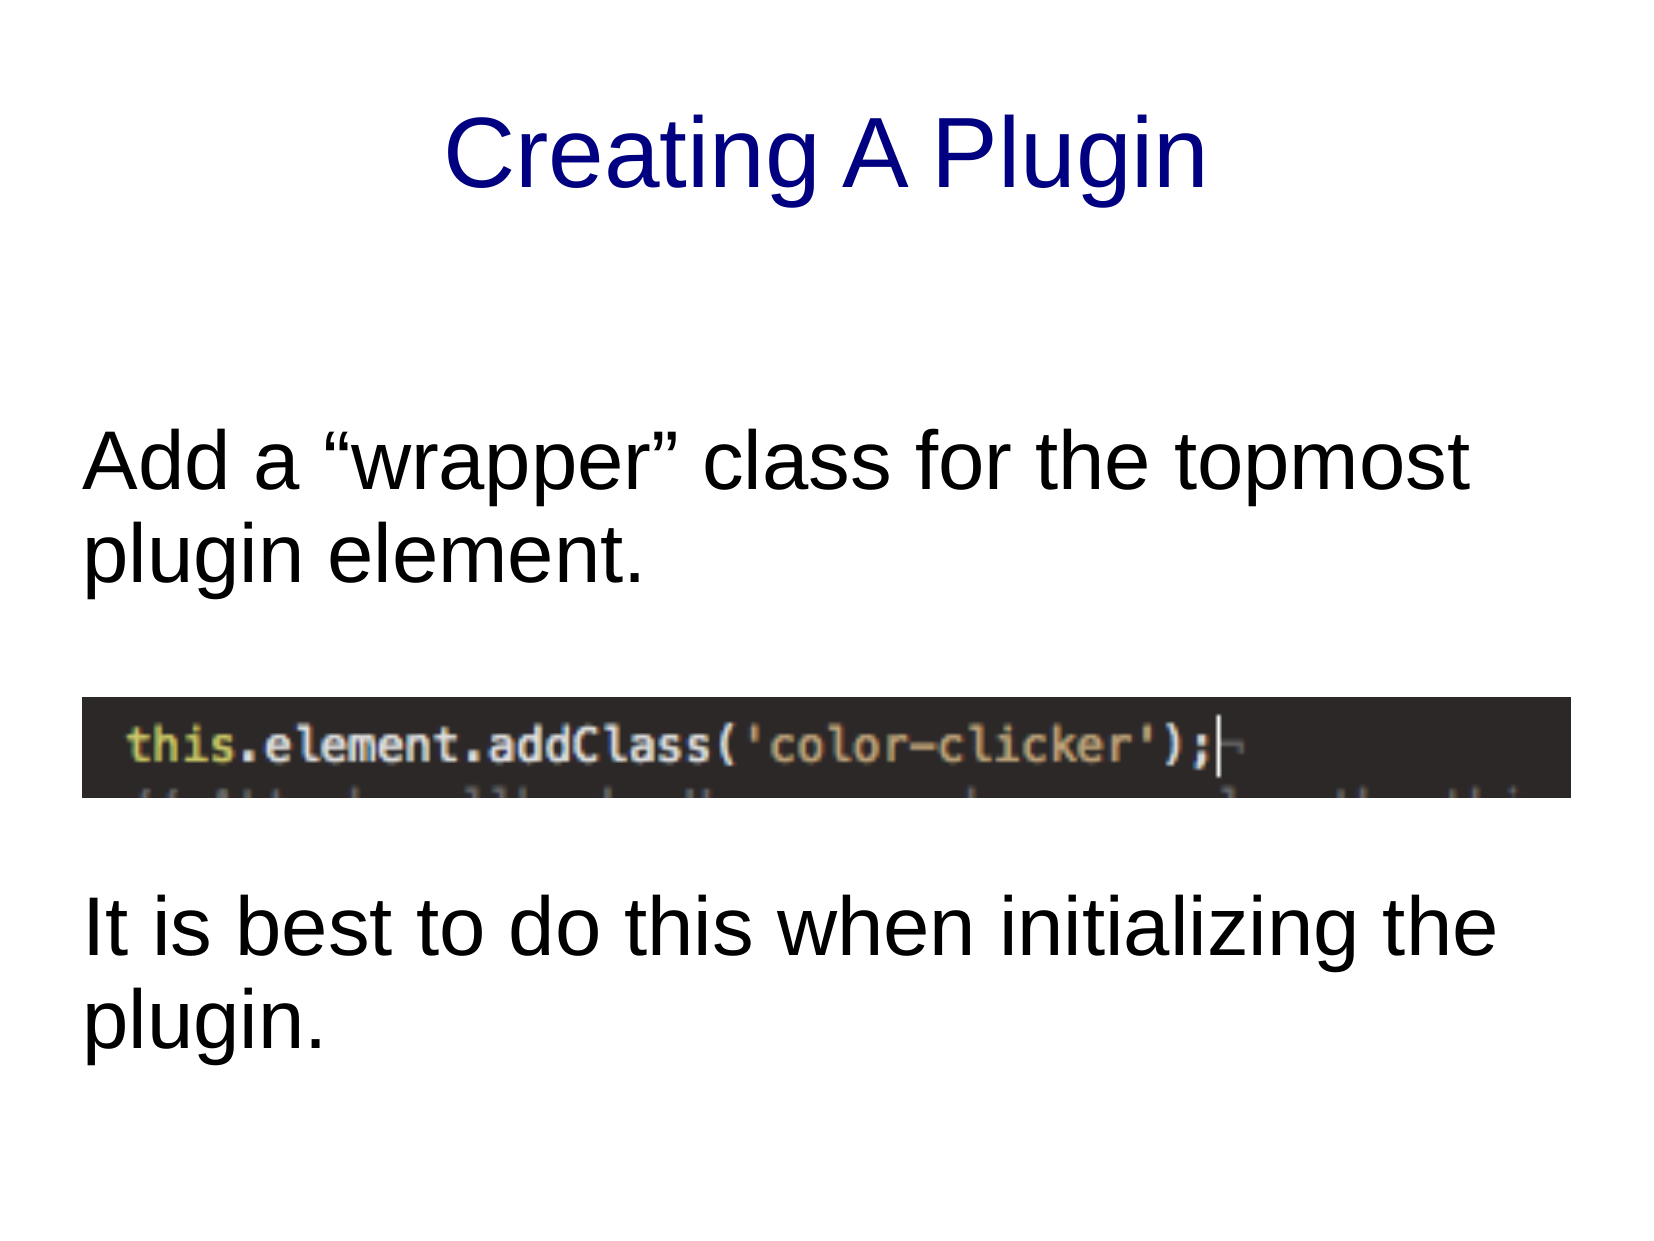

# Creating A Plugin
Add a “wrapper” class for the topmost plugin element.
It is best to do this when initializing the plugin.